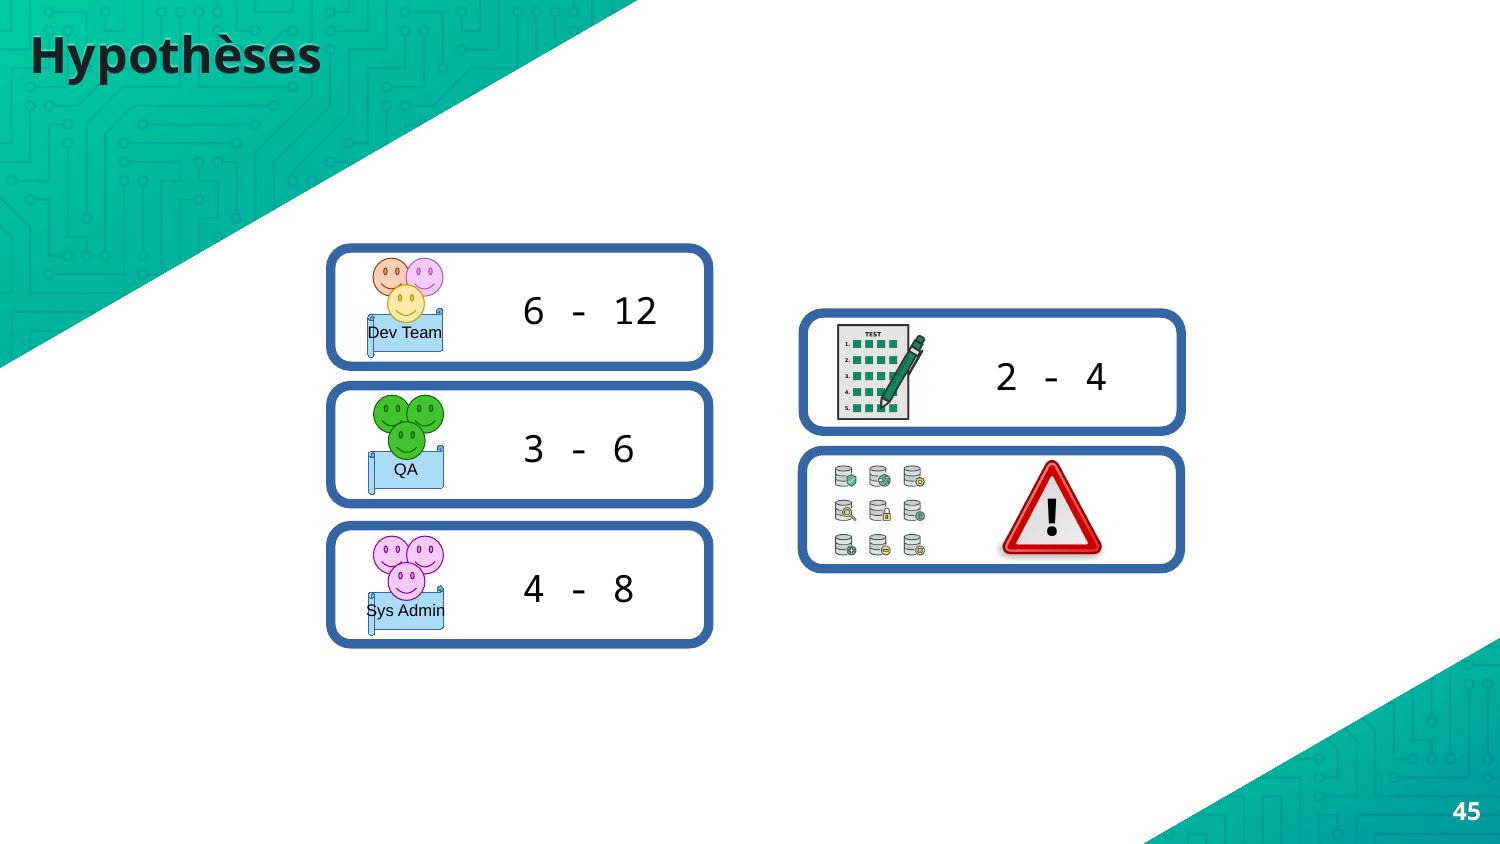

# Hypothèses
Dev Team
6 - 12
2 - 4
QA
3 - 6
Sys Admin
4 - 8